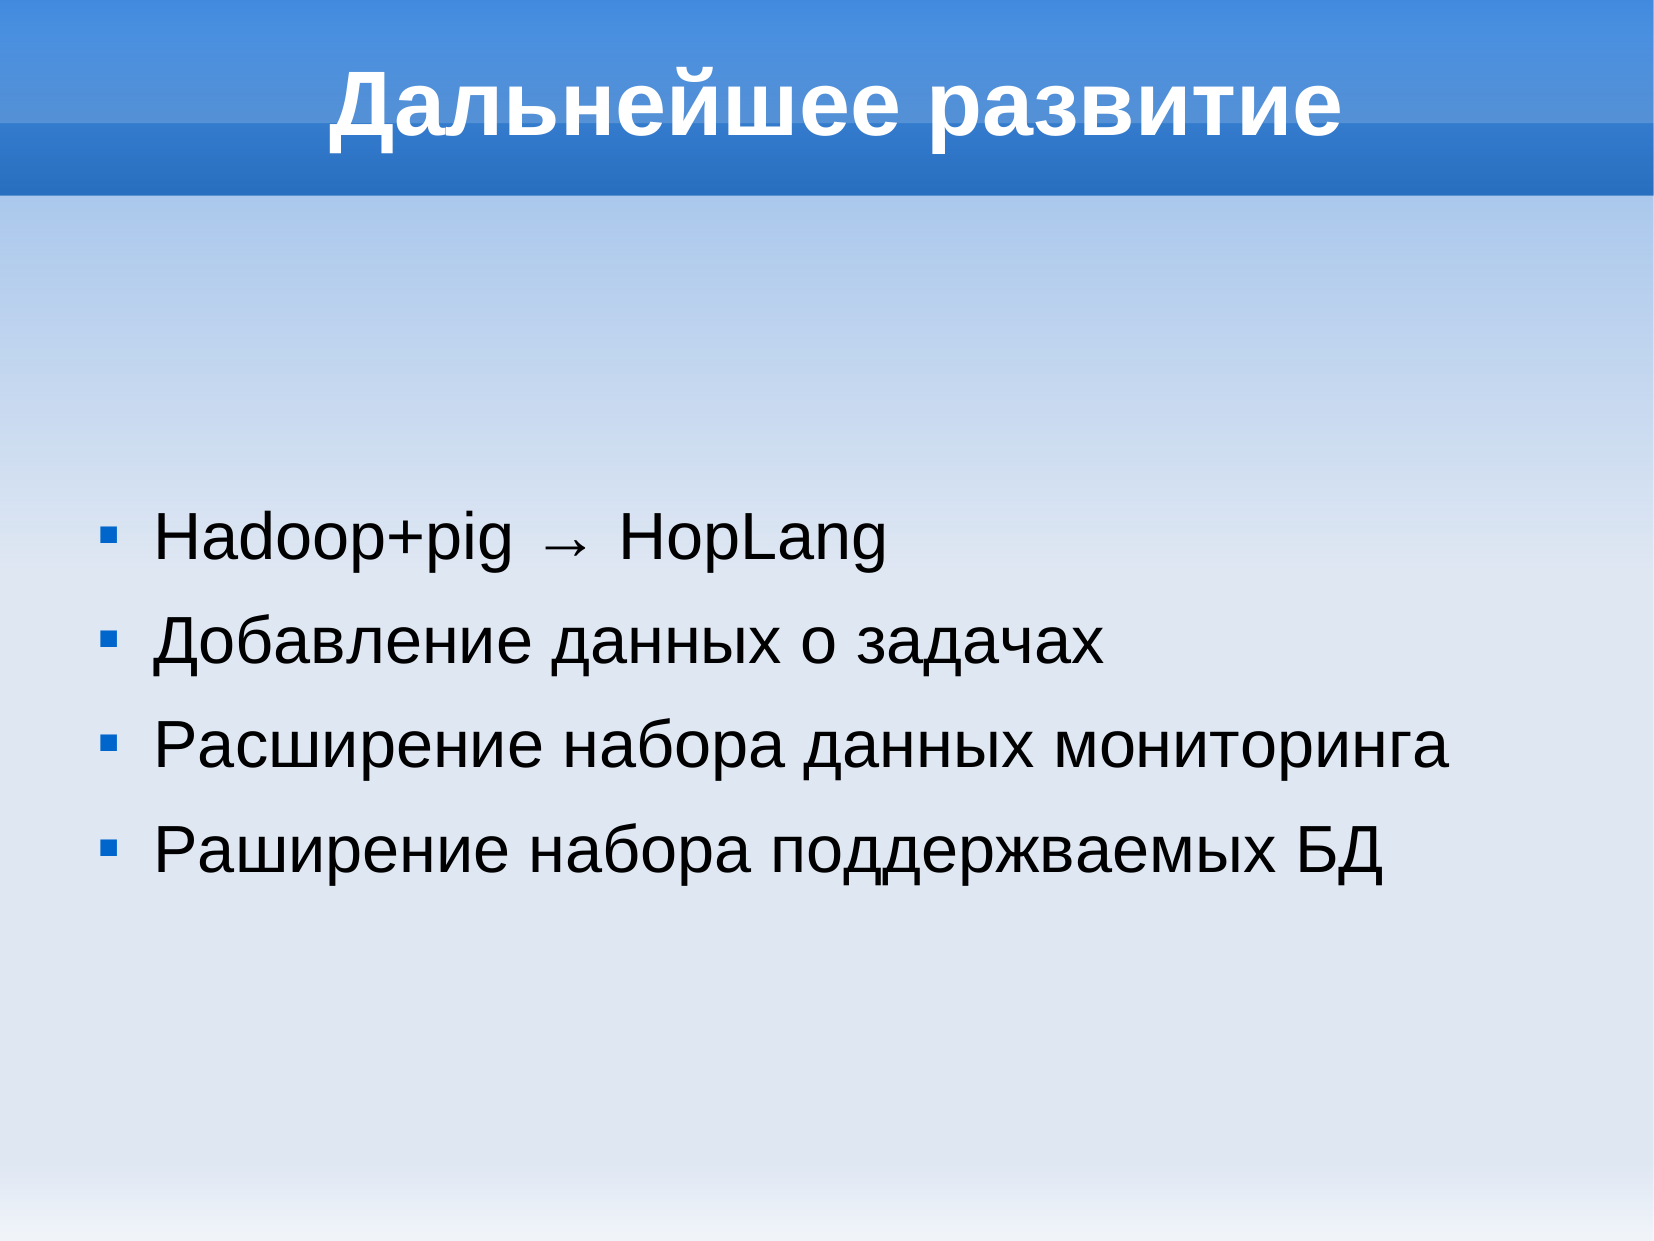

# Дальнейшее развитие
Hadoop+pig → HopLang
Добавление данных о задачах
Расширение набора данных мониторинга
Раширение набора поддержваемых БД